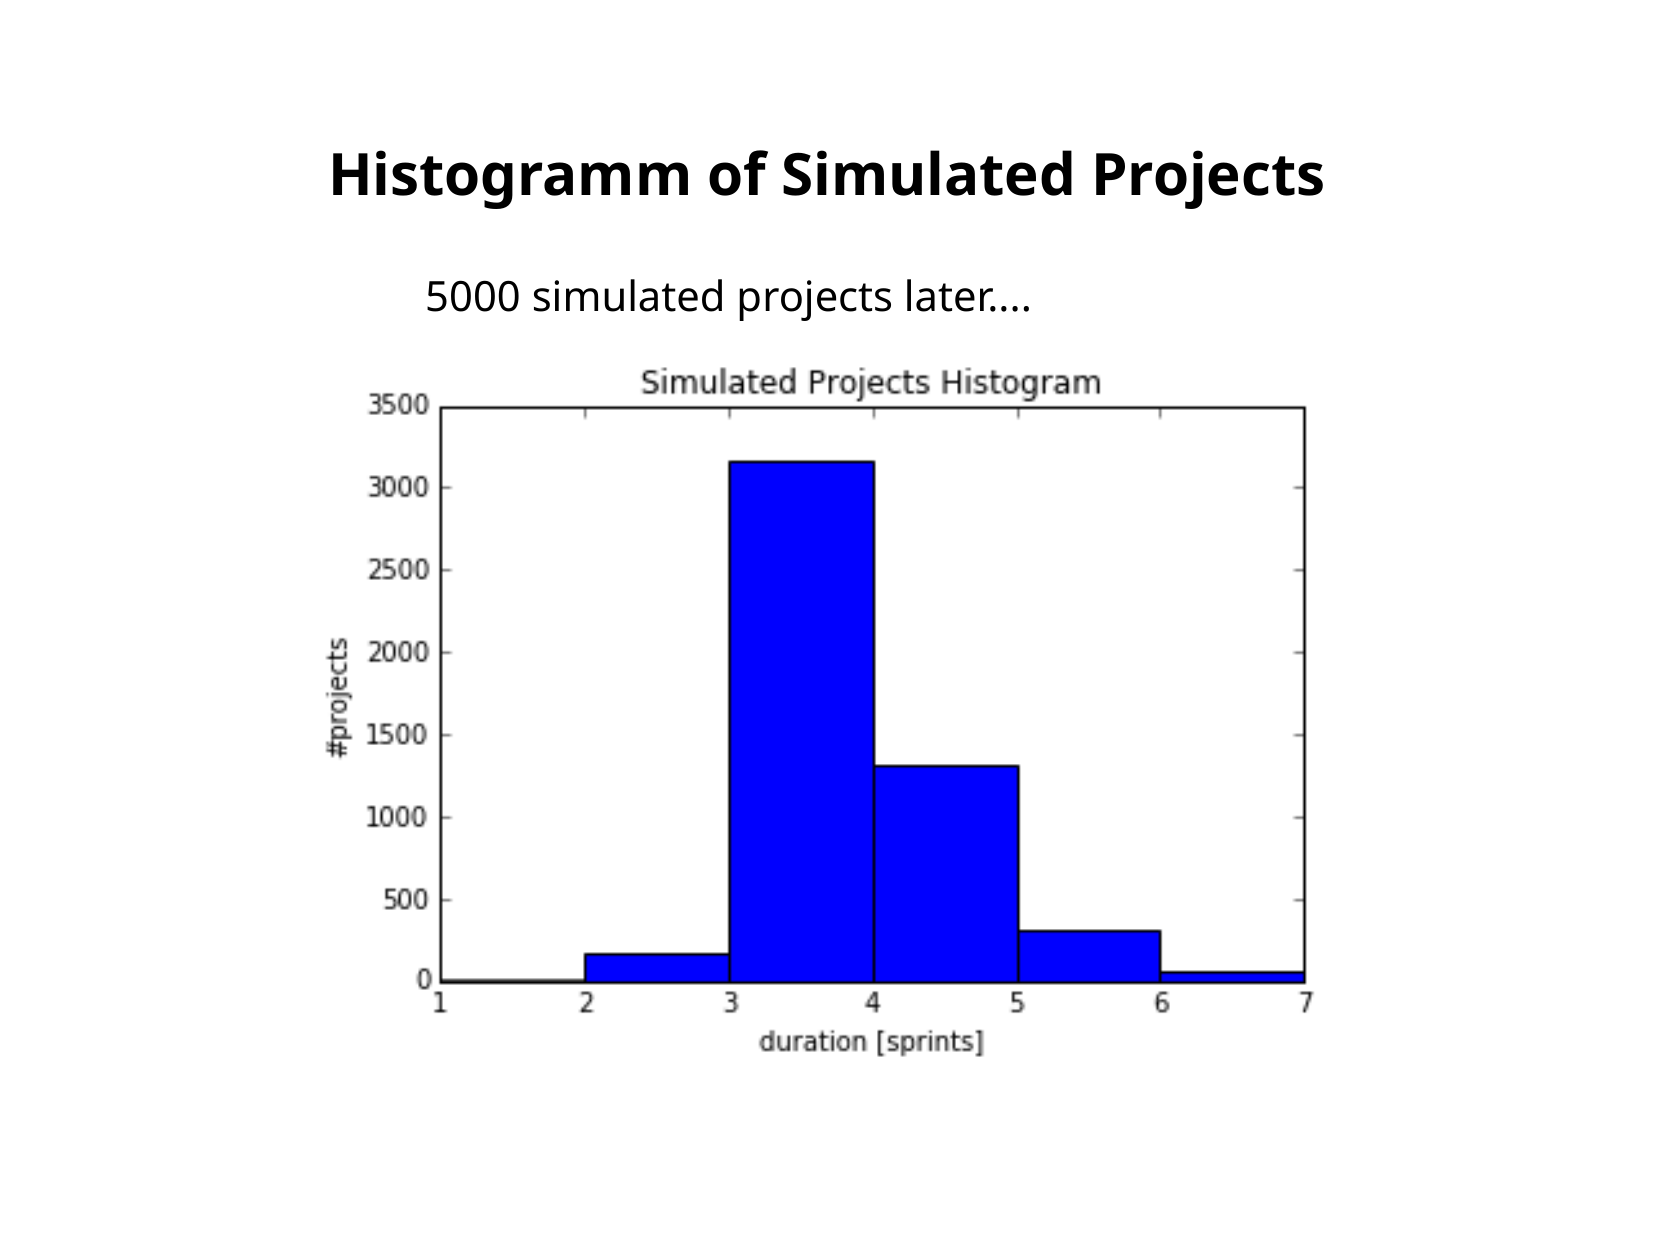

# Histogramm of Simulated Projects
5000 simulated projects later....